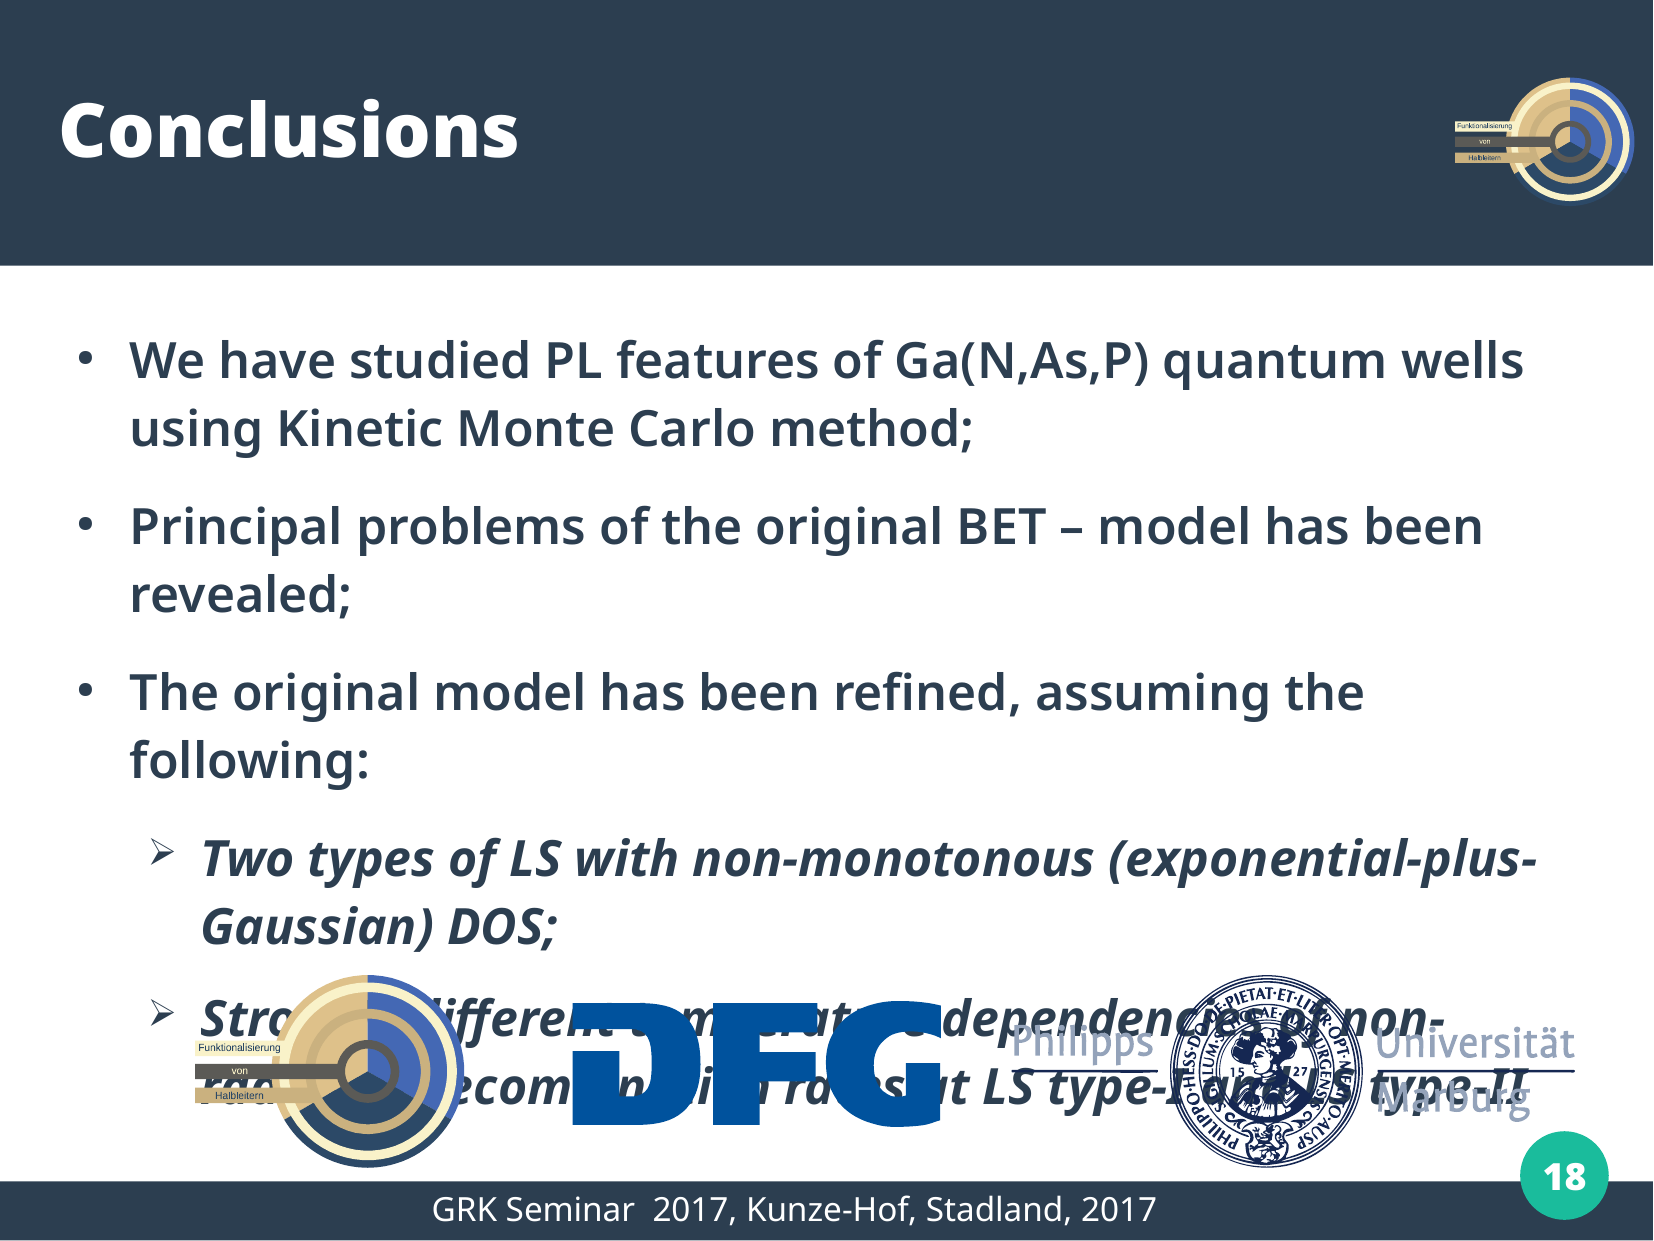

# Conclusions
We have studied PL features of Ga(N,As,P) quantum wells using Kinetic Monte Carlo method;
Principal problems of the original BET – model has been revealed;
The original model has been refined, assuming the following:
Two types of LS with non-monotonous (exponential-plus-Gaussian) DOS;
Strongly different temperature dependencies of non-radiative recombination rates at LS type-I and LS type-II
18
GRK Seminar 2017, Kunze-Hof, Stadland, 2017